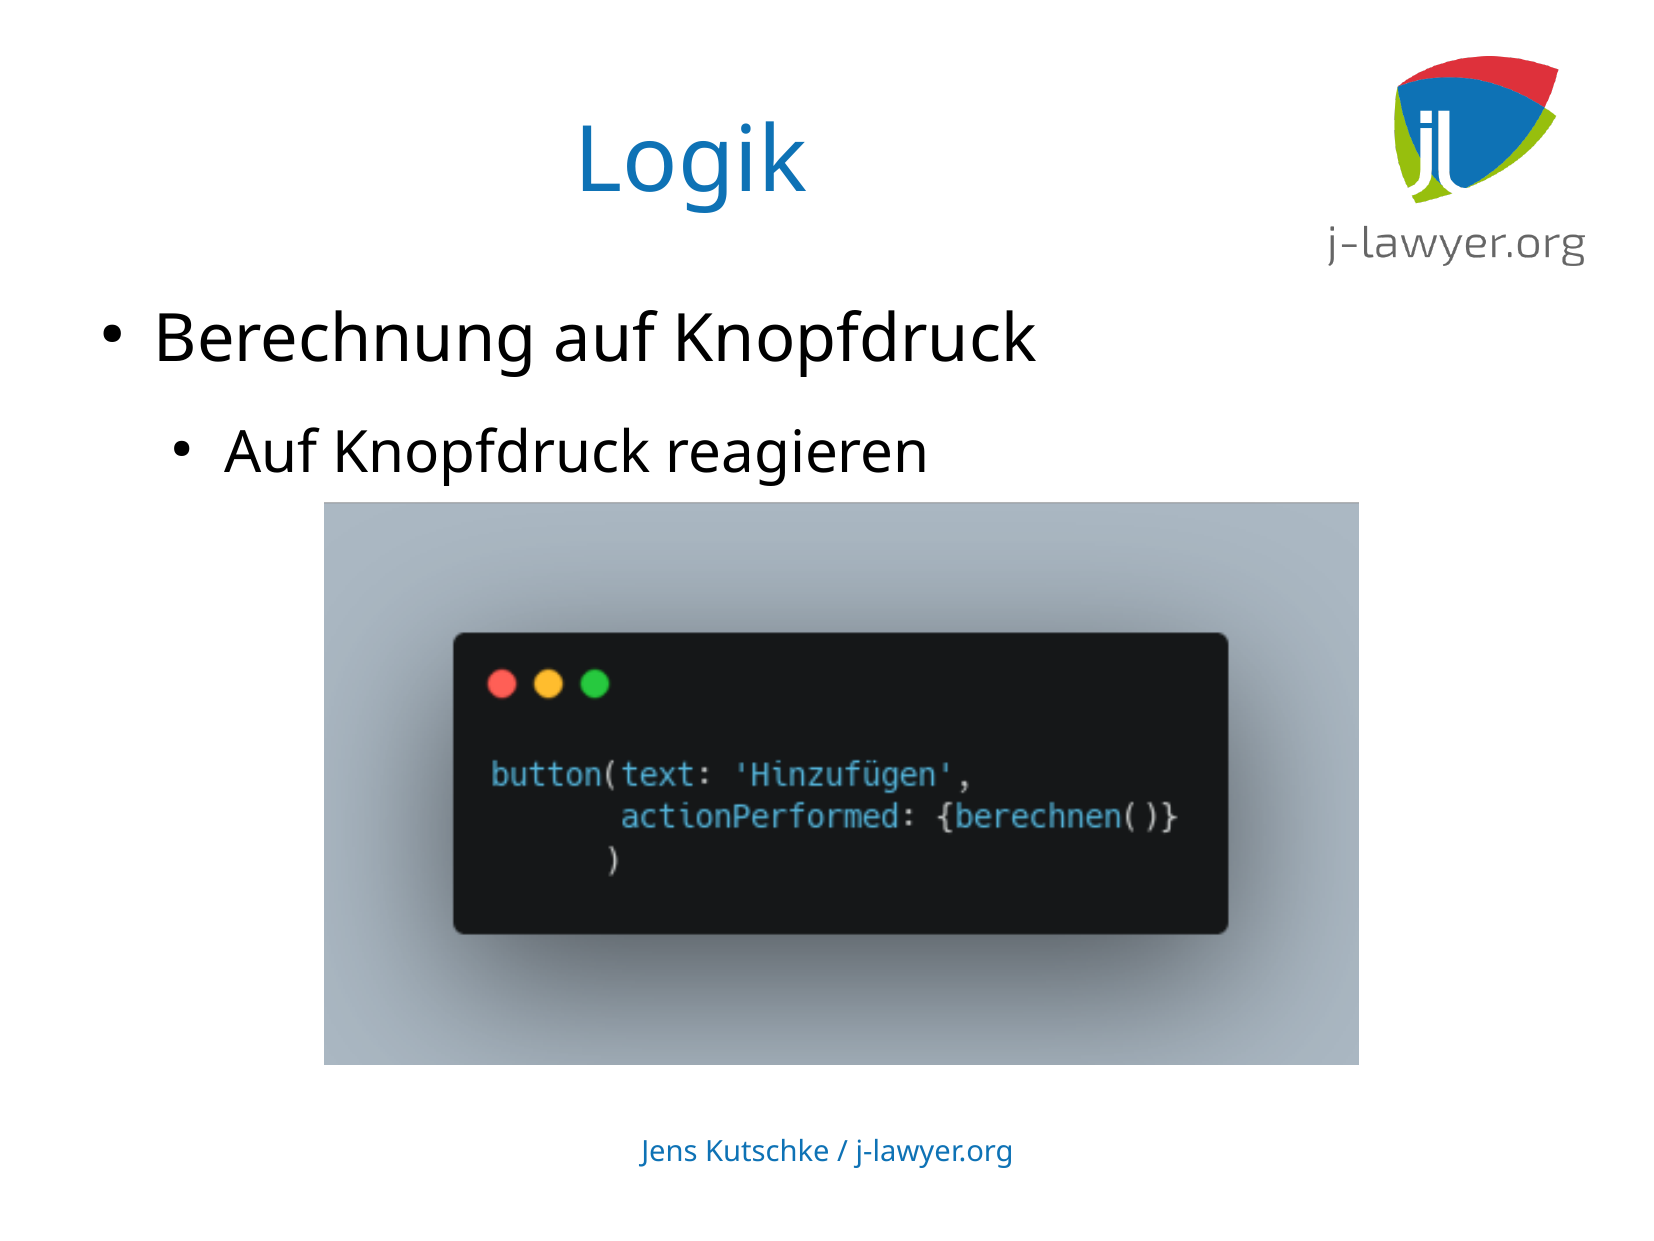

# Logik
Berechnung auf Knopfdruck
Auf Knopfdruck reagieren